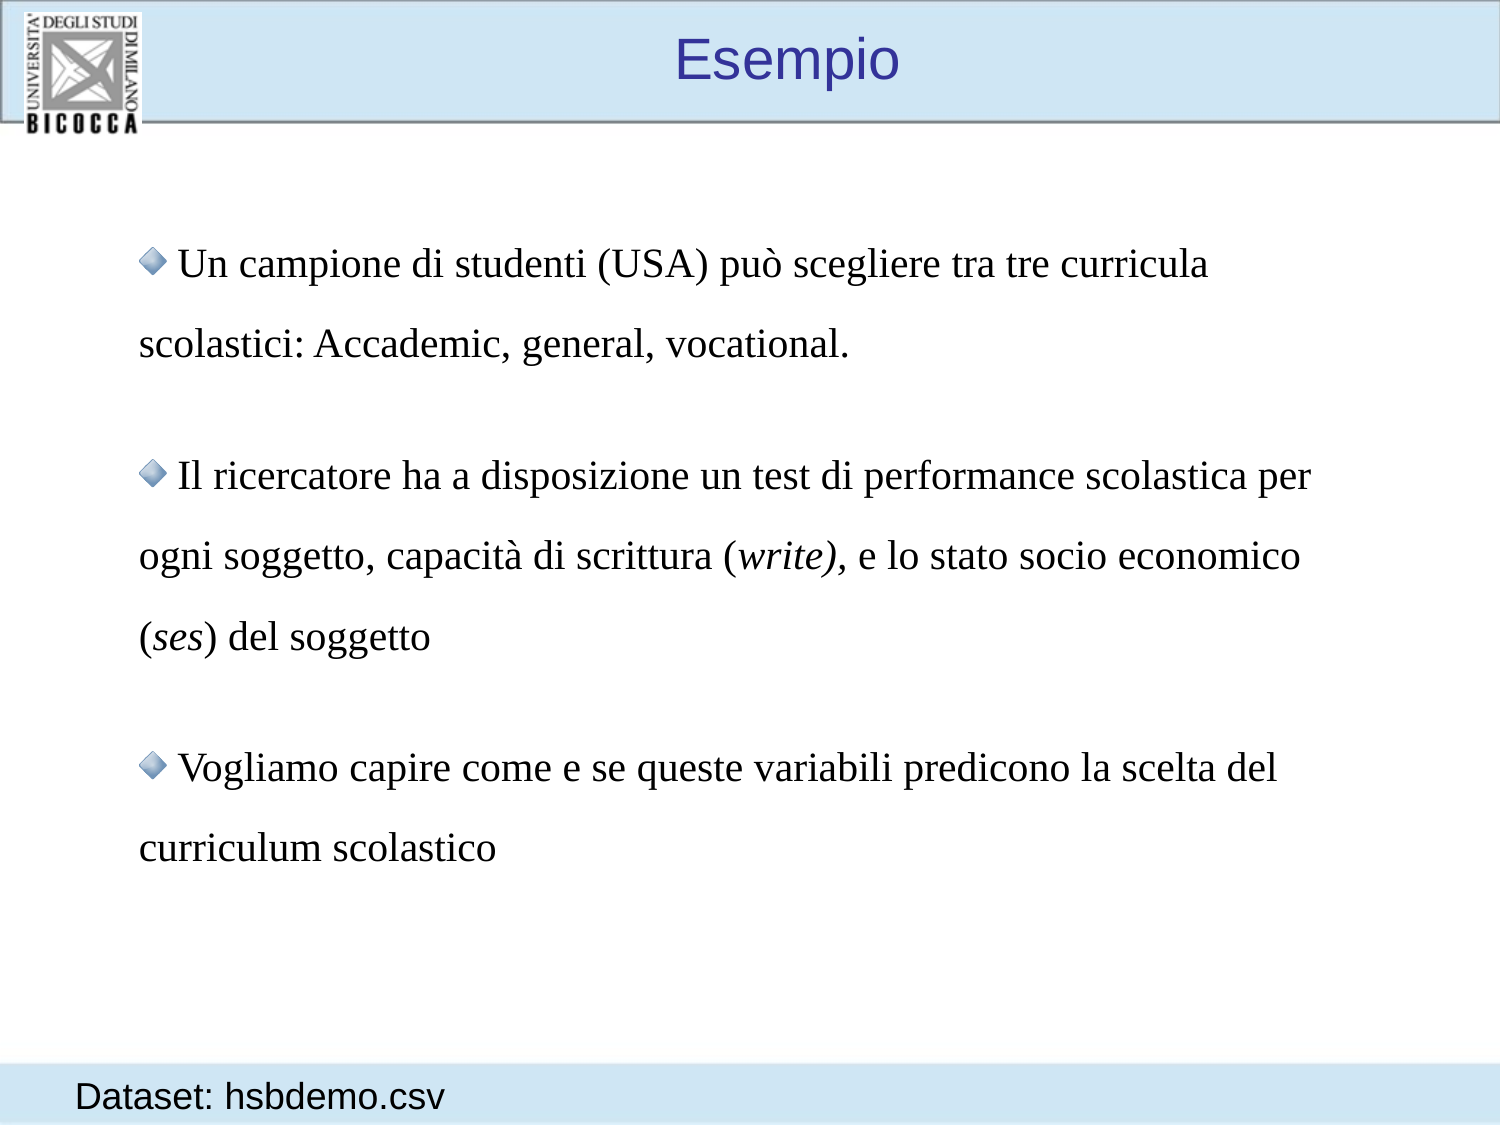

# Esempio
 Un campione di studenti (USA) può scegliere tra tre curricula scolastici: Accademic, general, vocational.
 Il ricercatore ha a disposizione un test di performance scolastica per ogni soggetto, capacità di scrittura (write), e lo stato socio economico (ses) del soggetto
 Vogliamo capire come e se queste variabili predicono la scelta del curriculum scolastico
Dataset: hsbdemo.csv